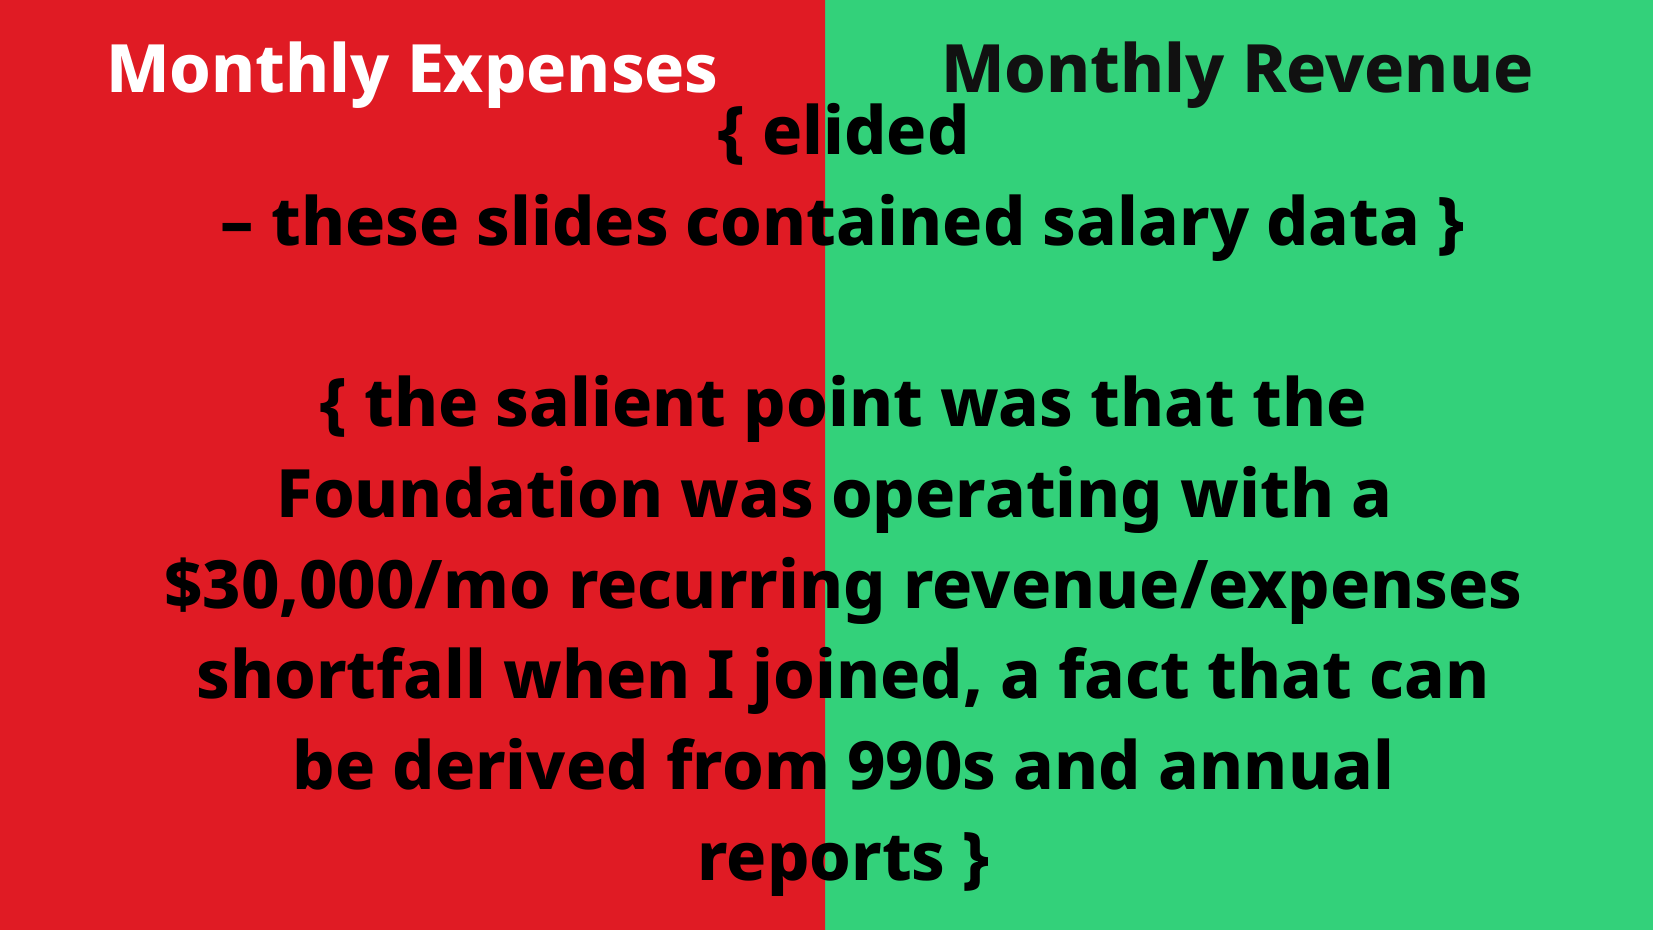

# Monthly Expenses
Monthly Revenue
 { elided
– these slides contained salary data }
{ the salient point was that the Foundation was operating with a $30,000/mo recurring revenue/expenses shortfall when I joined, a fact that can be derived from 990s and annual reports }